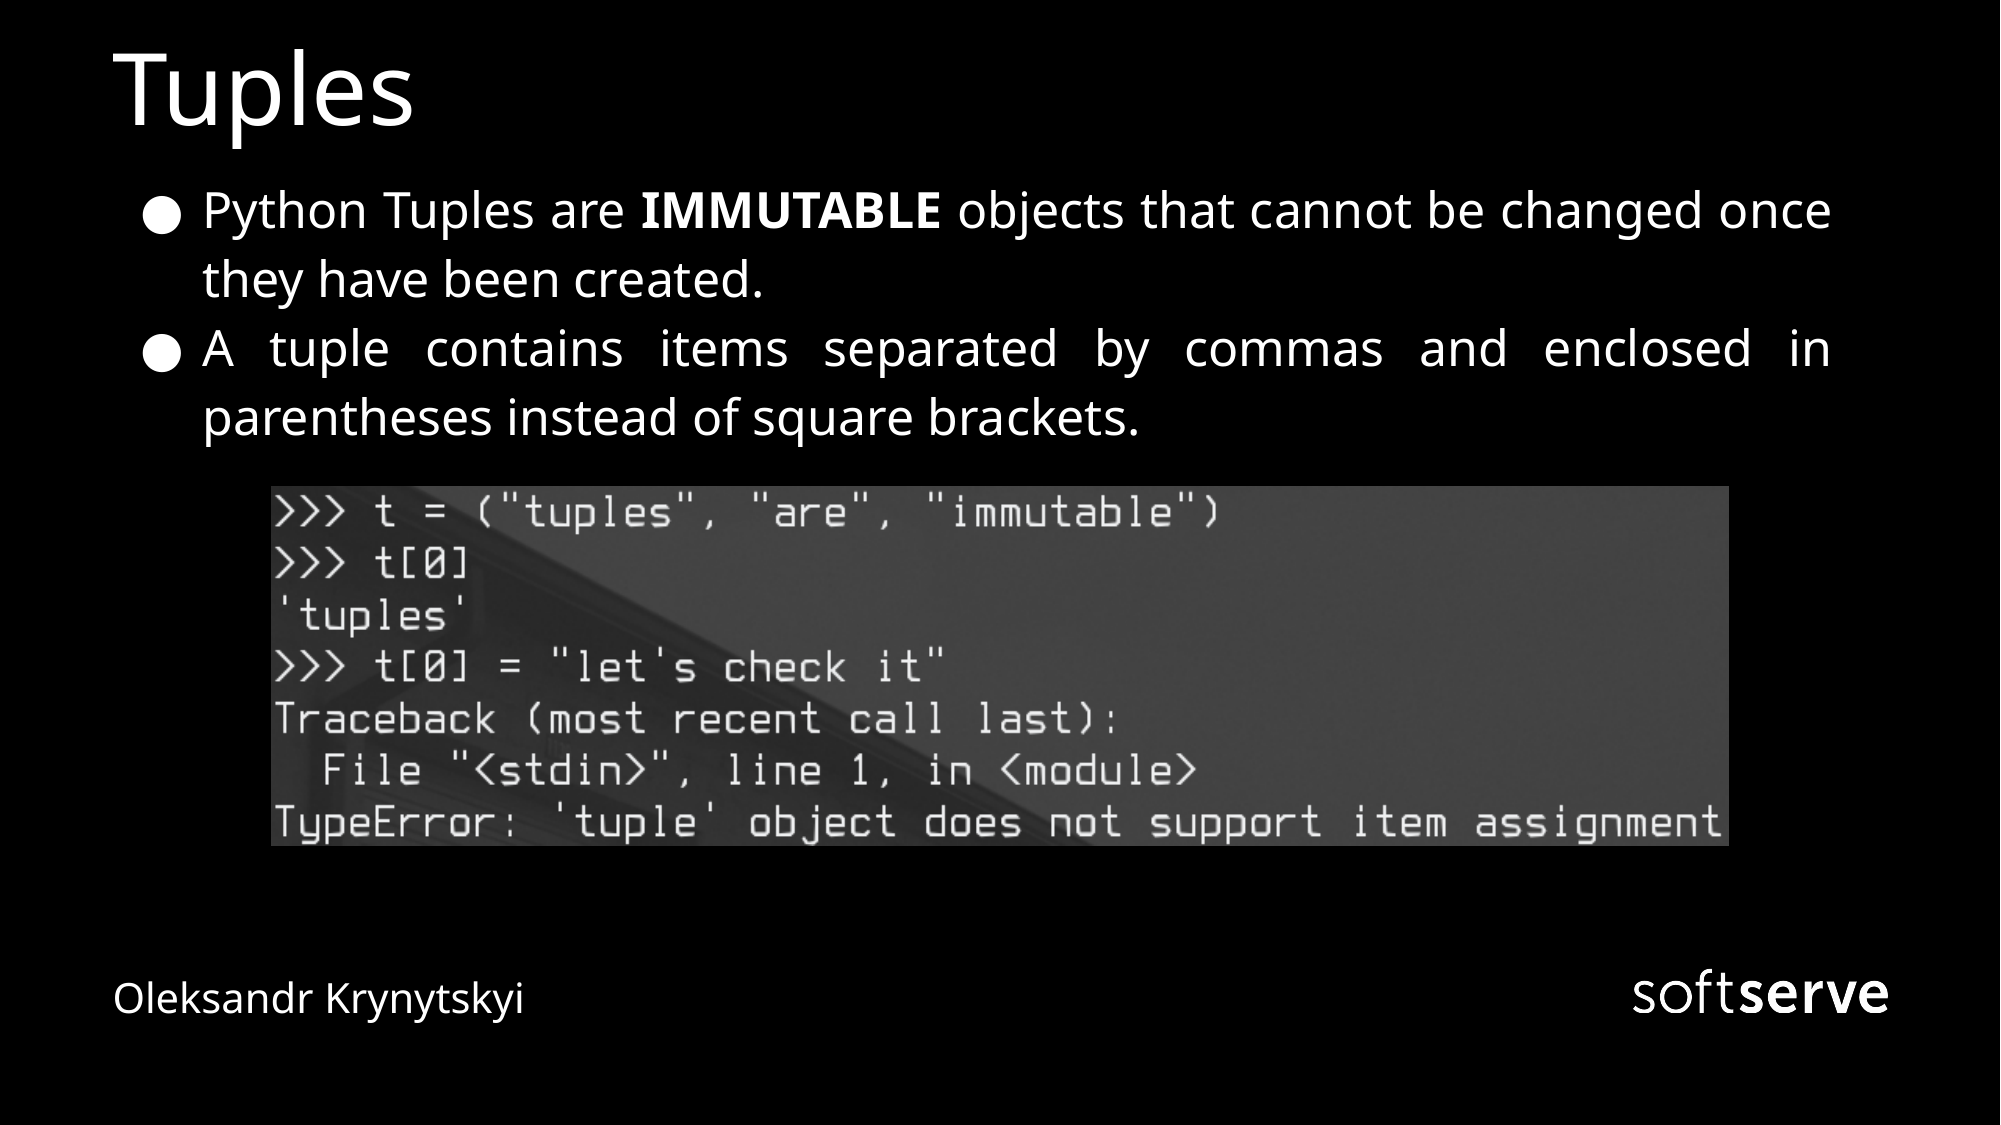

# Tuples
Python Tuples are IMMUTABLE objects that cannot be changed once they have been created.
A tuple contains items separated by commas and enclosed in parentheses instead of square brackets.
Oleksandr Krynytskyi